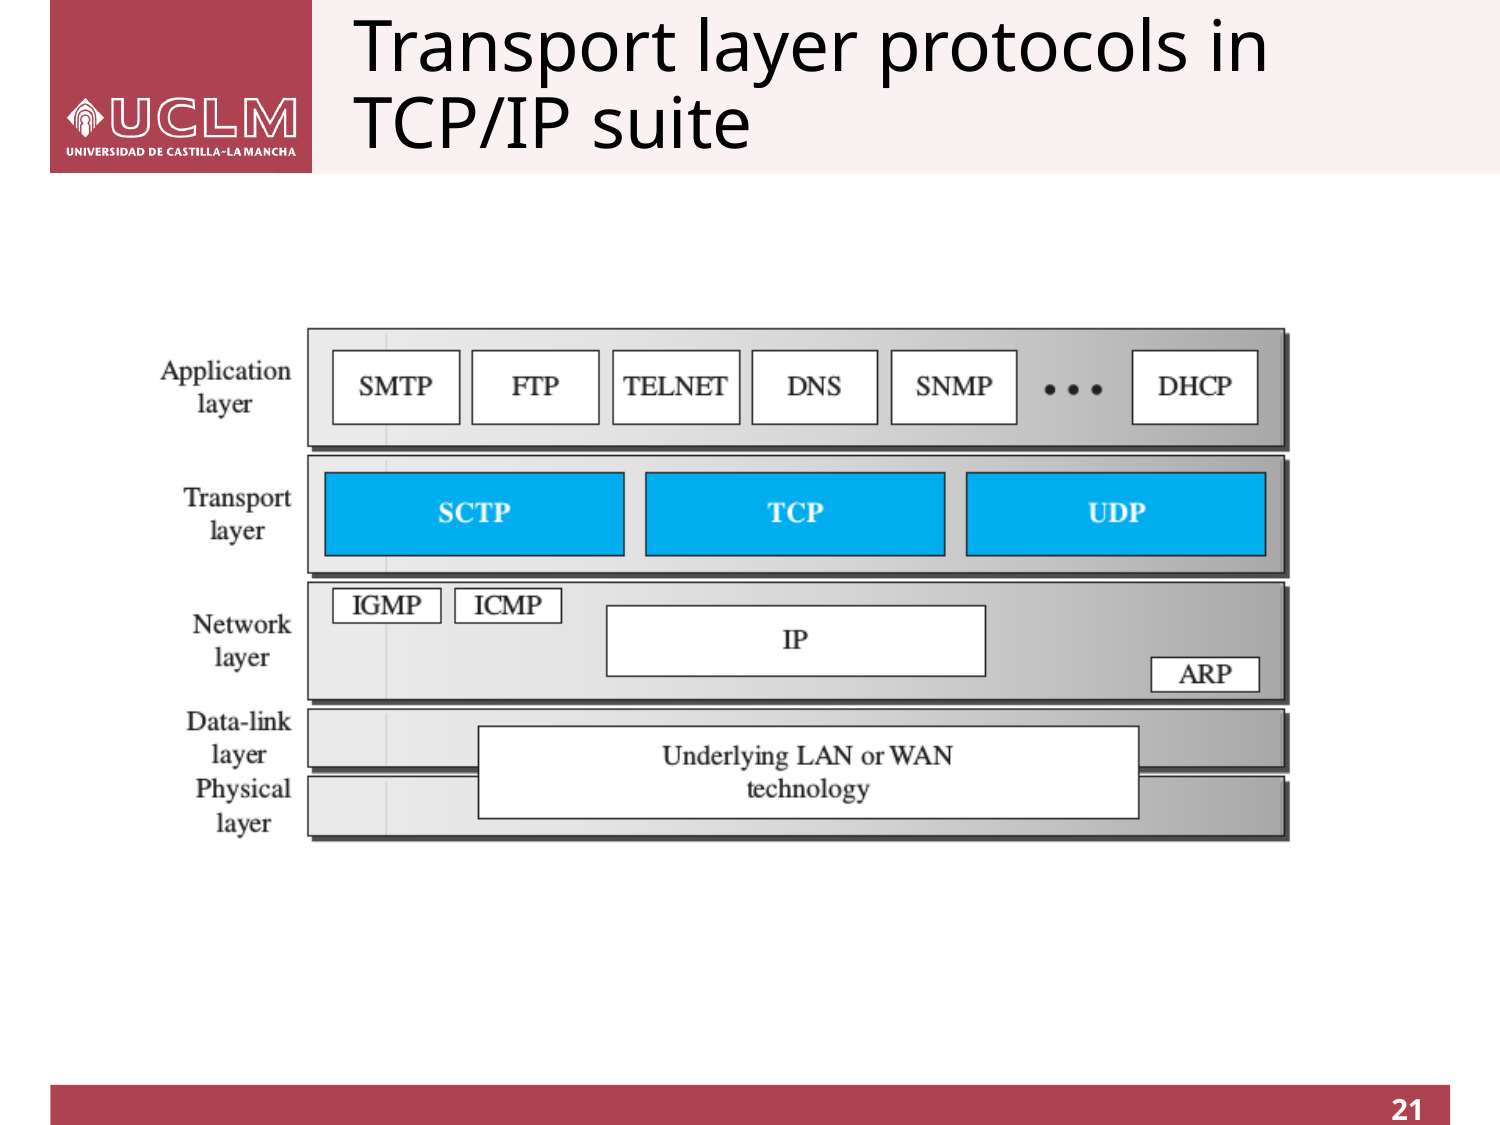

# Transport layer protocols in TCP/IP suite
21